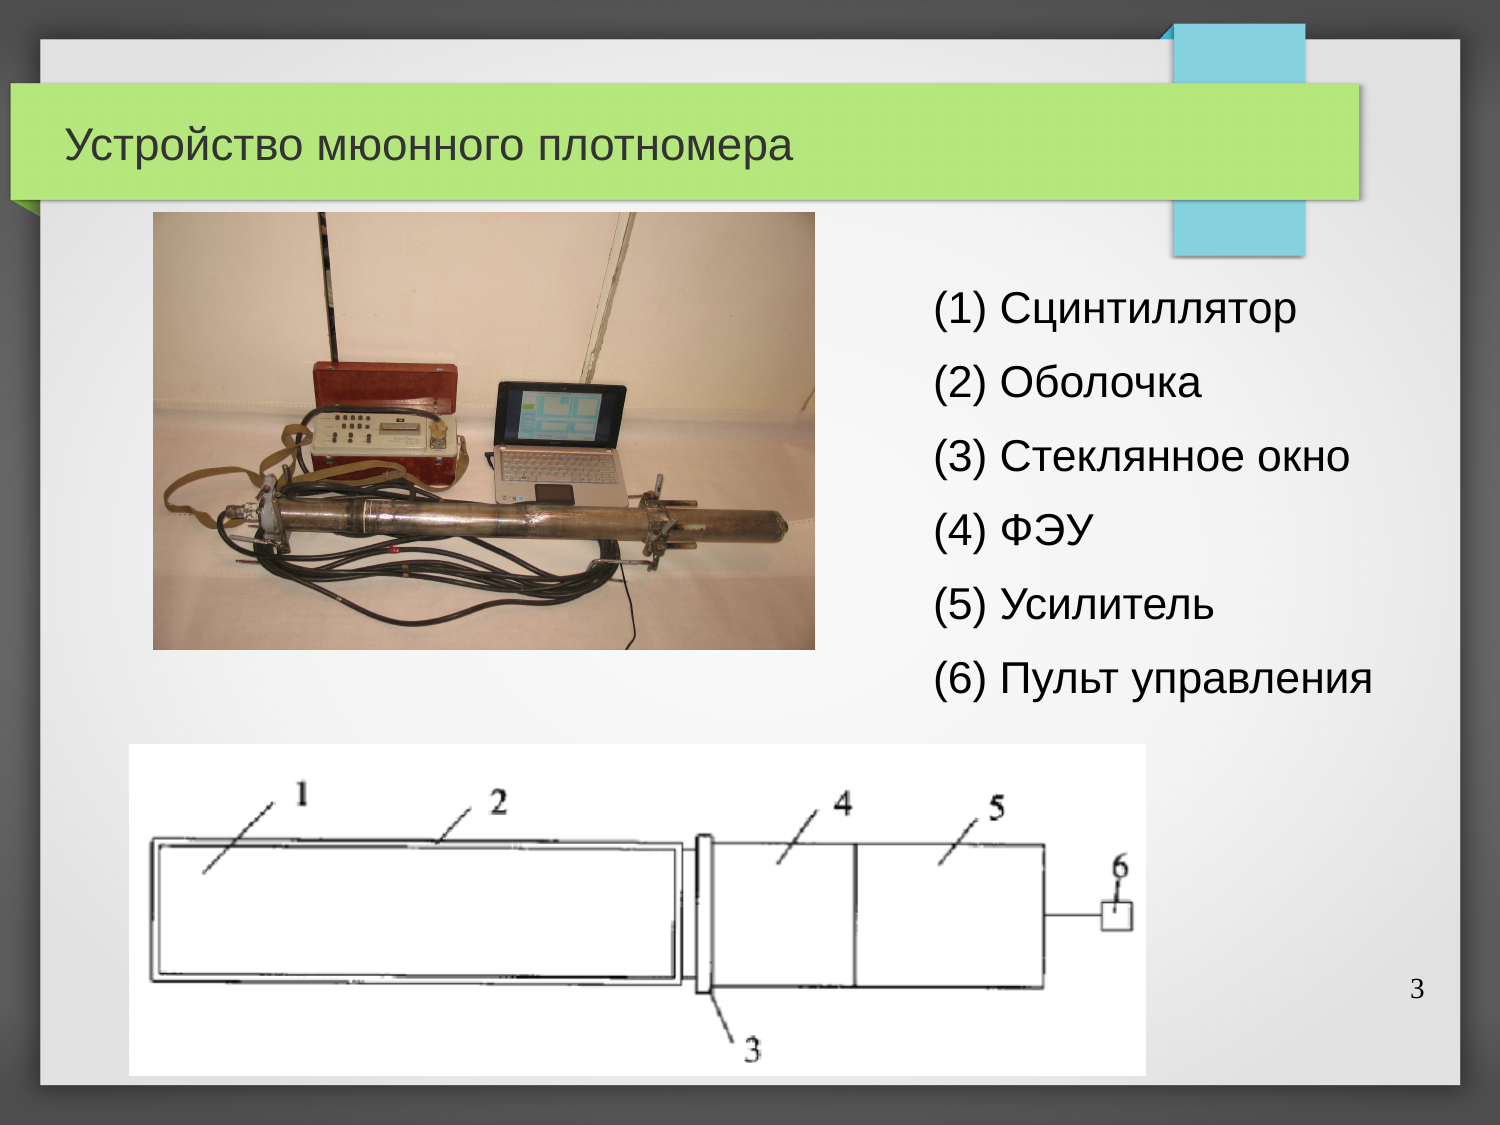

# Устройство мюонного плотномера
(1) Сцинтиллятор
(2) Оболочка
(3) Стеклянное окно
(4) ФЭУ
(5) Усилитель
(6) Пульт управления
3